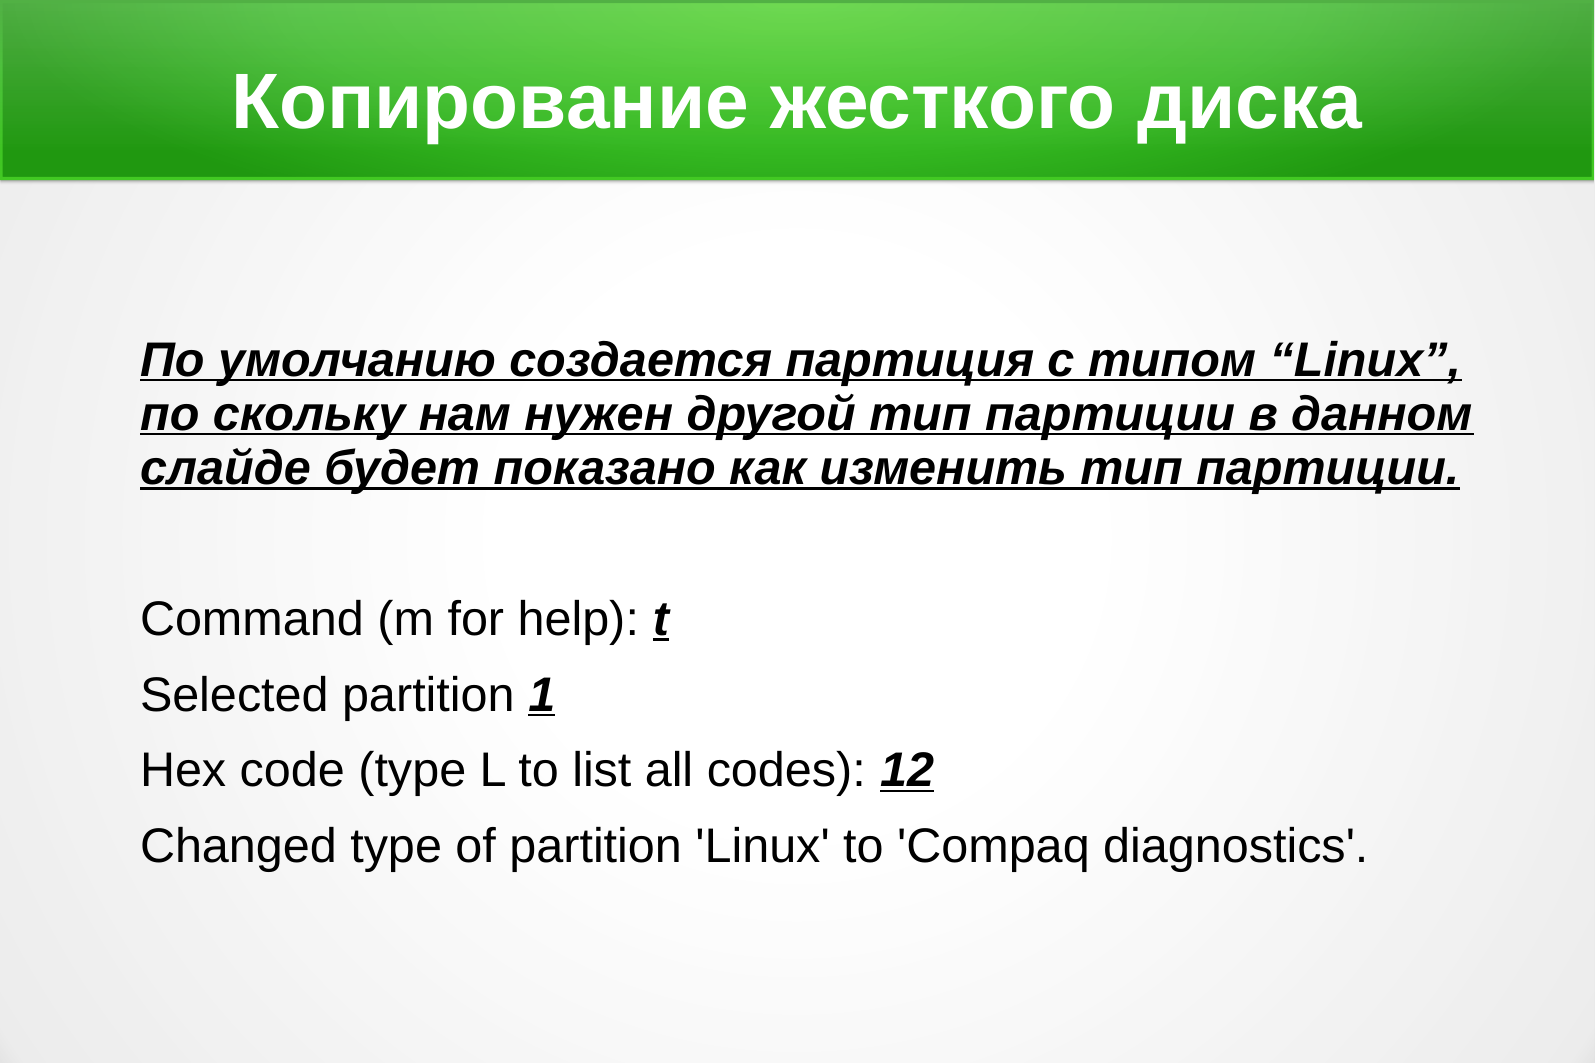

# Копирование жесткого диска
По умолчанию создается партиция с типом “Linux”, по скольку нам нужен другой тип партиции в данном слайде будет показано как изменить тип партиции.
Command (m for help): t
Selected partition 1
Hex code (type L to list all codes): 12
Changed type of partition 'Linux' to 'Compaq diagnostics'.